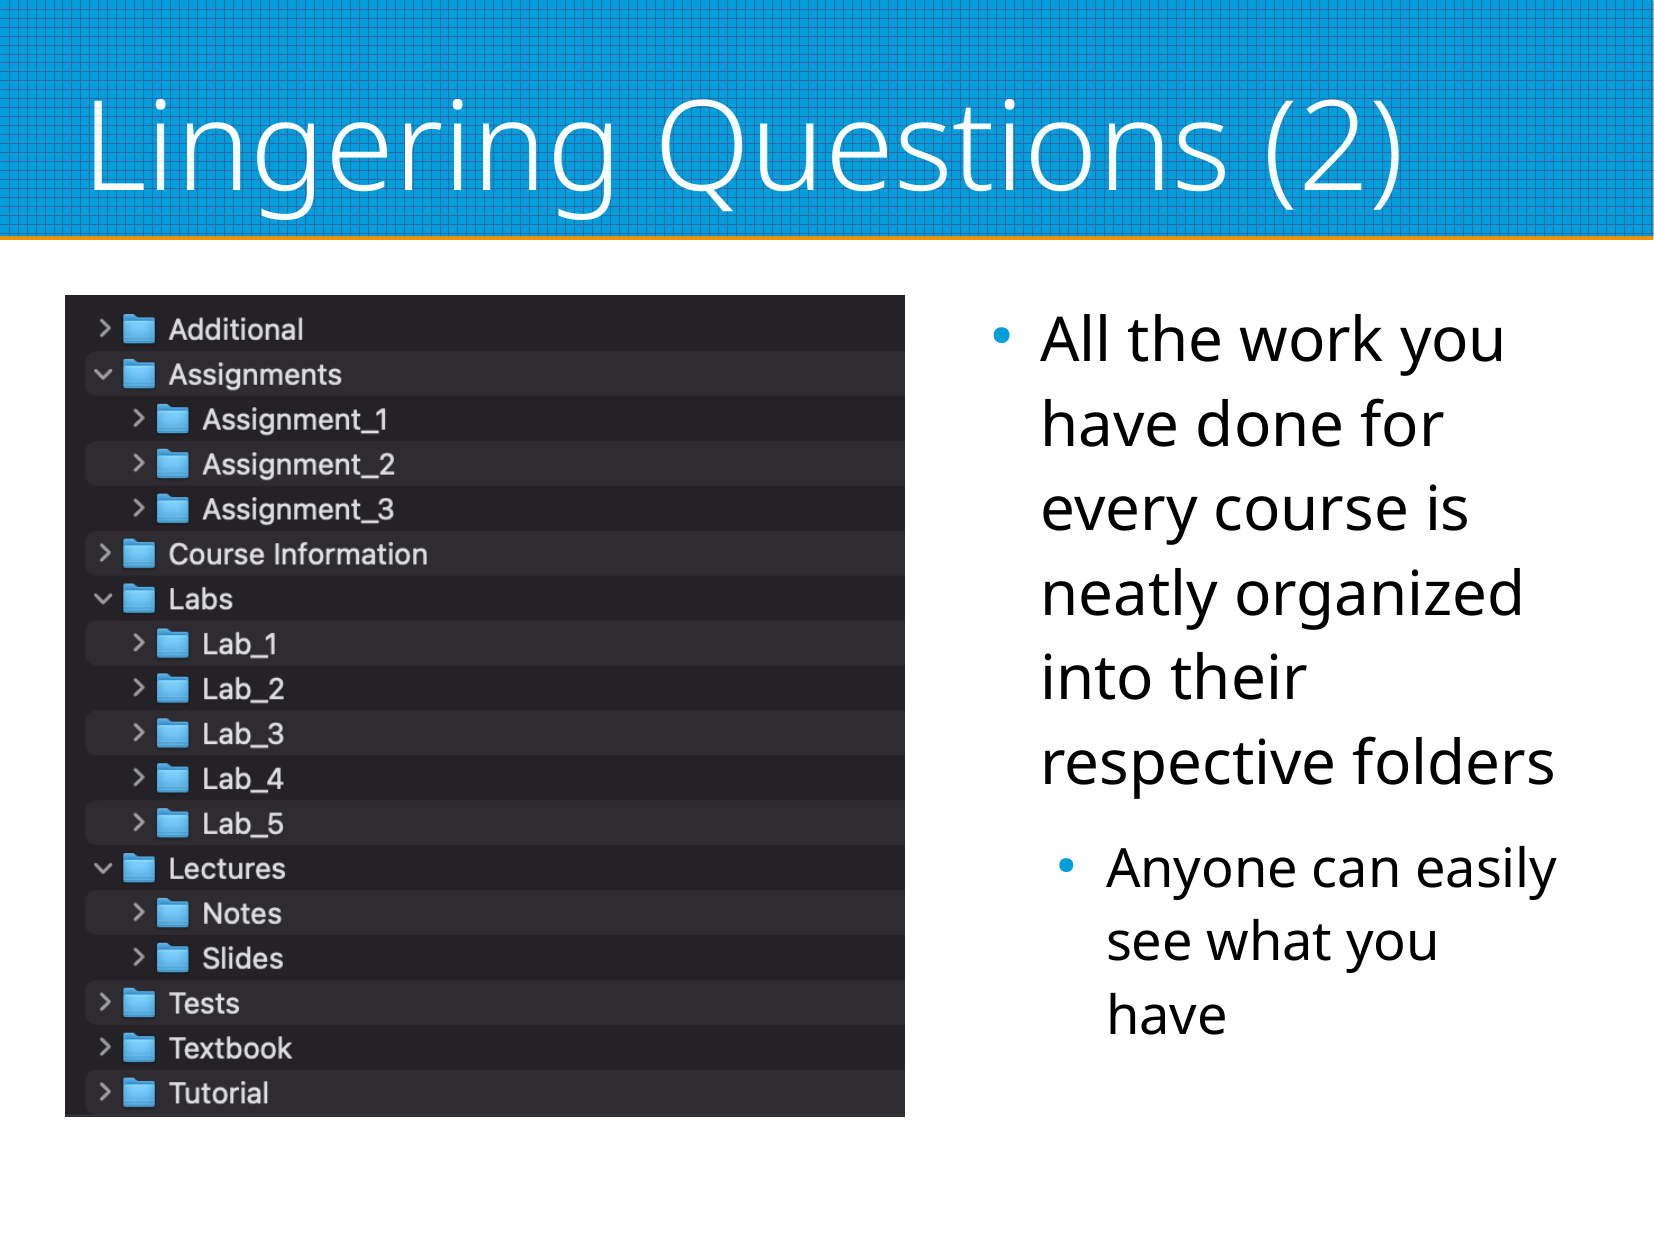

# Lingering Questions (2)
All the work you have done for every course is neatly organized into their respective folders
Anyone can easily see what you have